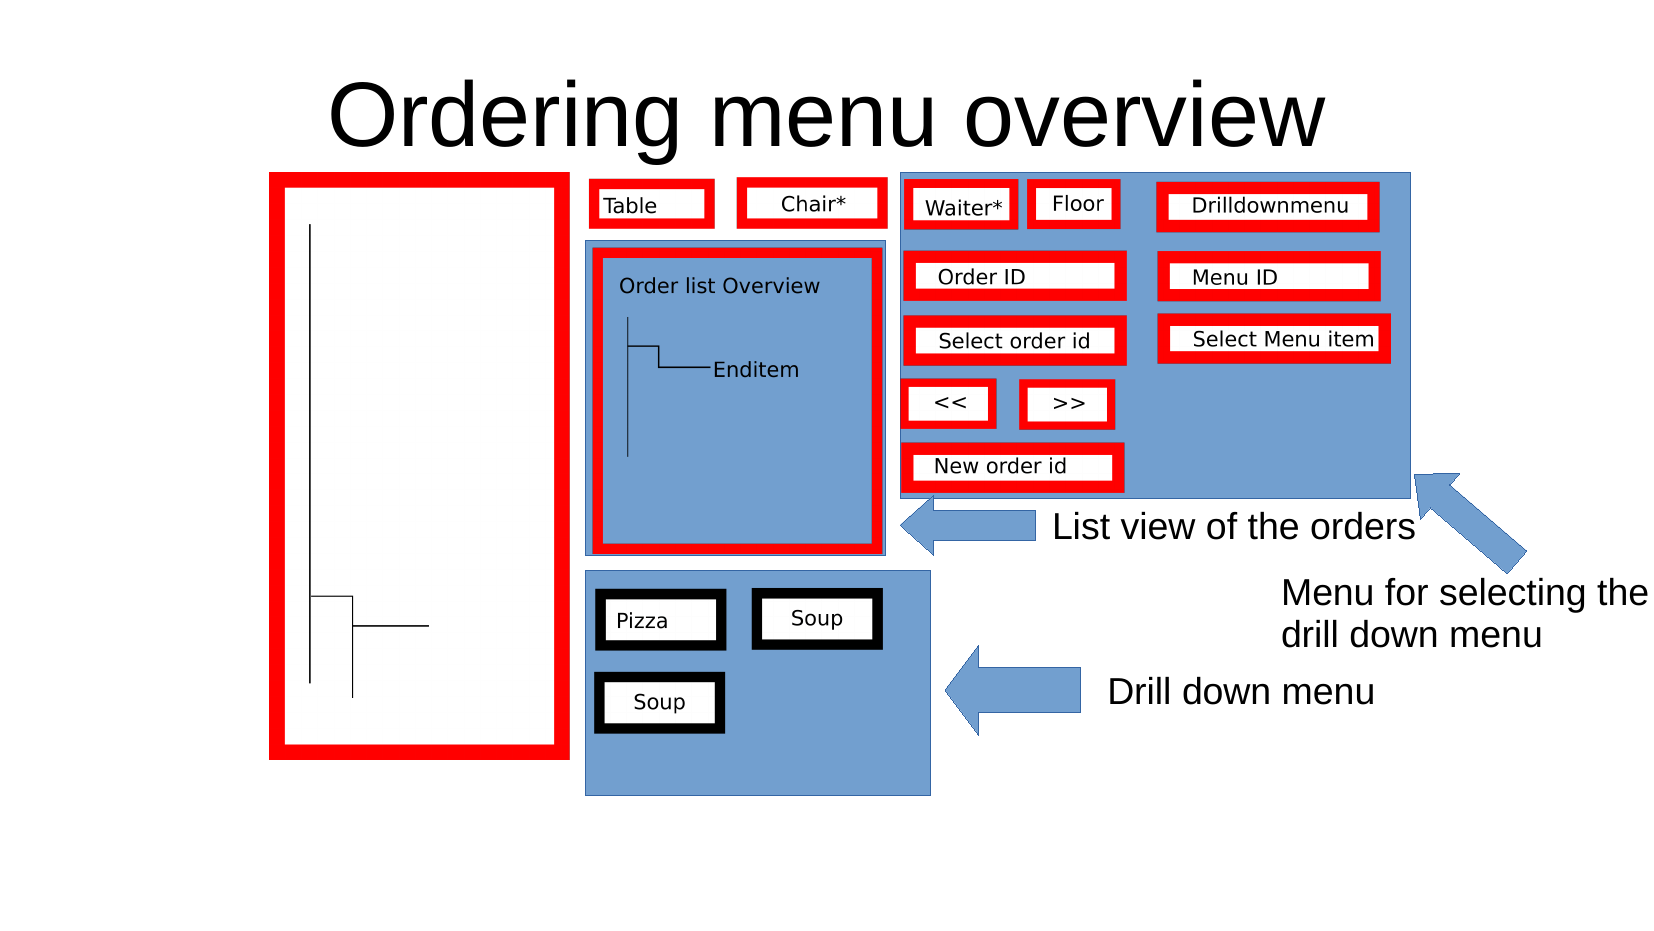

# Ordering menu overview
List view of the orders
Menu for selecting the
drill down menu
Drill down menu